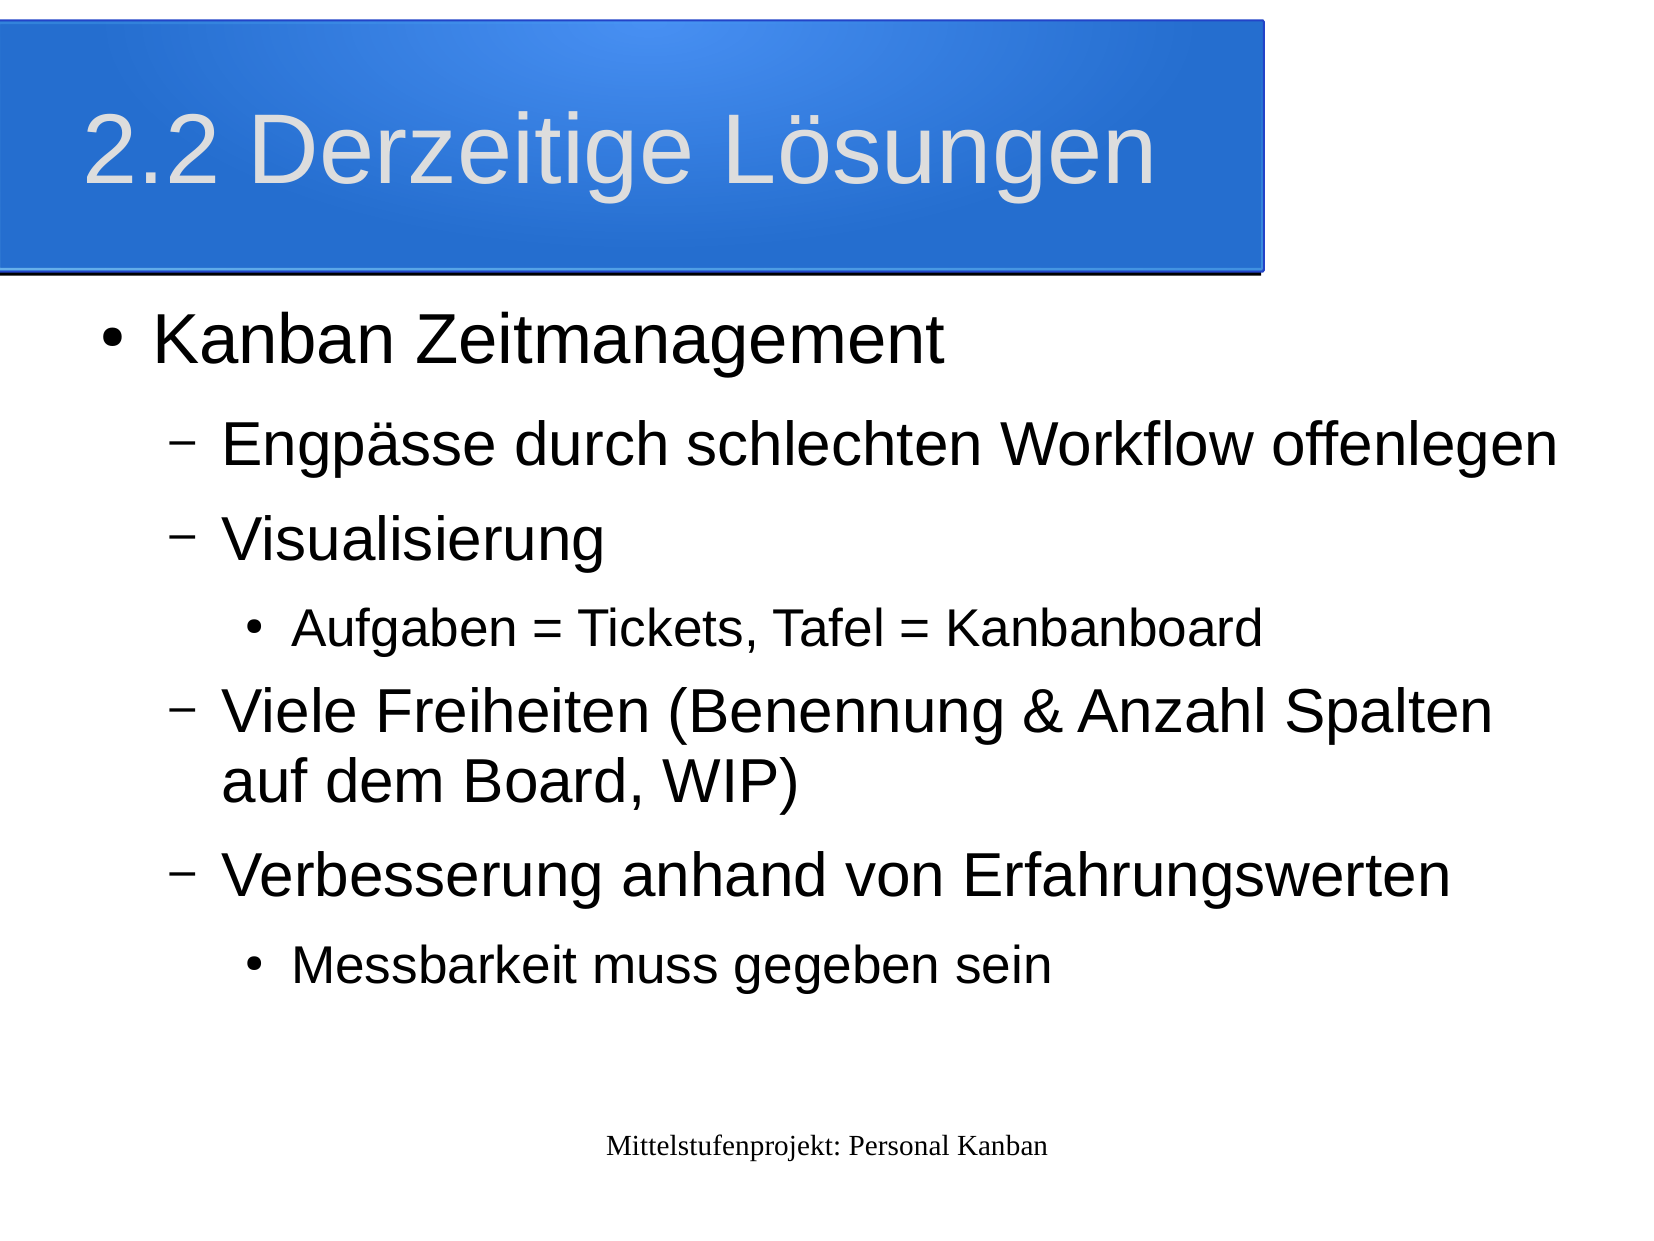

# 2.2 Derzeitige Lösungen
Kanban Zeitmanagement
Engpässe durch schlechten Workflow offenlegen
Visualisierung
Aufgaben = Tickets, Tafel = Kanbanboard
Viele Freiheiten (Benennung & Anzahl Spalten auf dem Board, WIP)
Verbesserung anhand von Erfahrungswerten
Messbarkeit muss gegeben sein
Mittelstufenprojekt: Personal Kanban